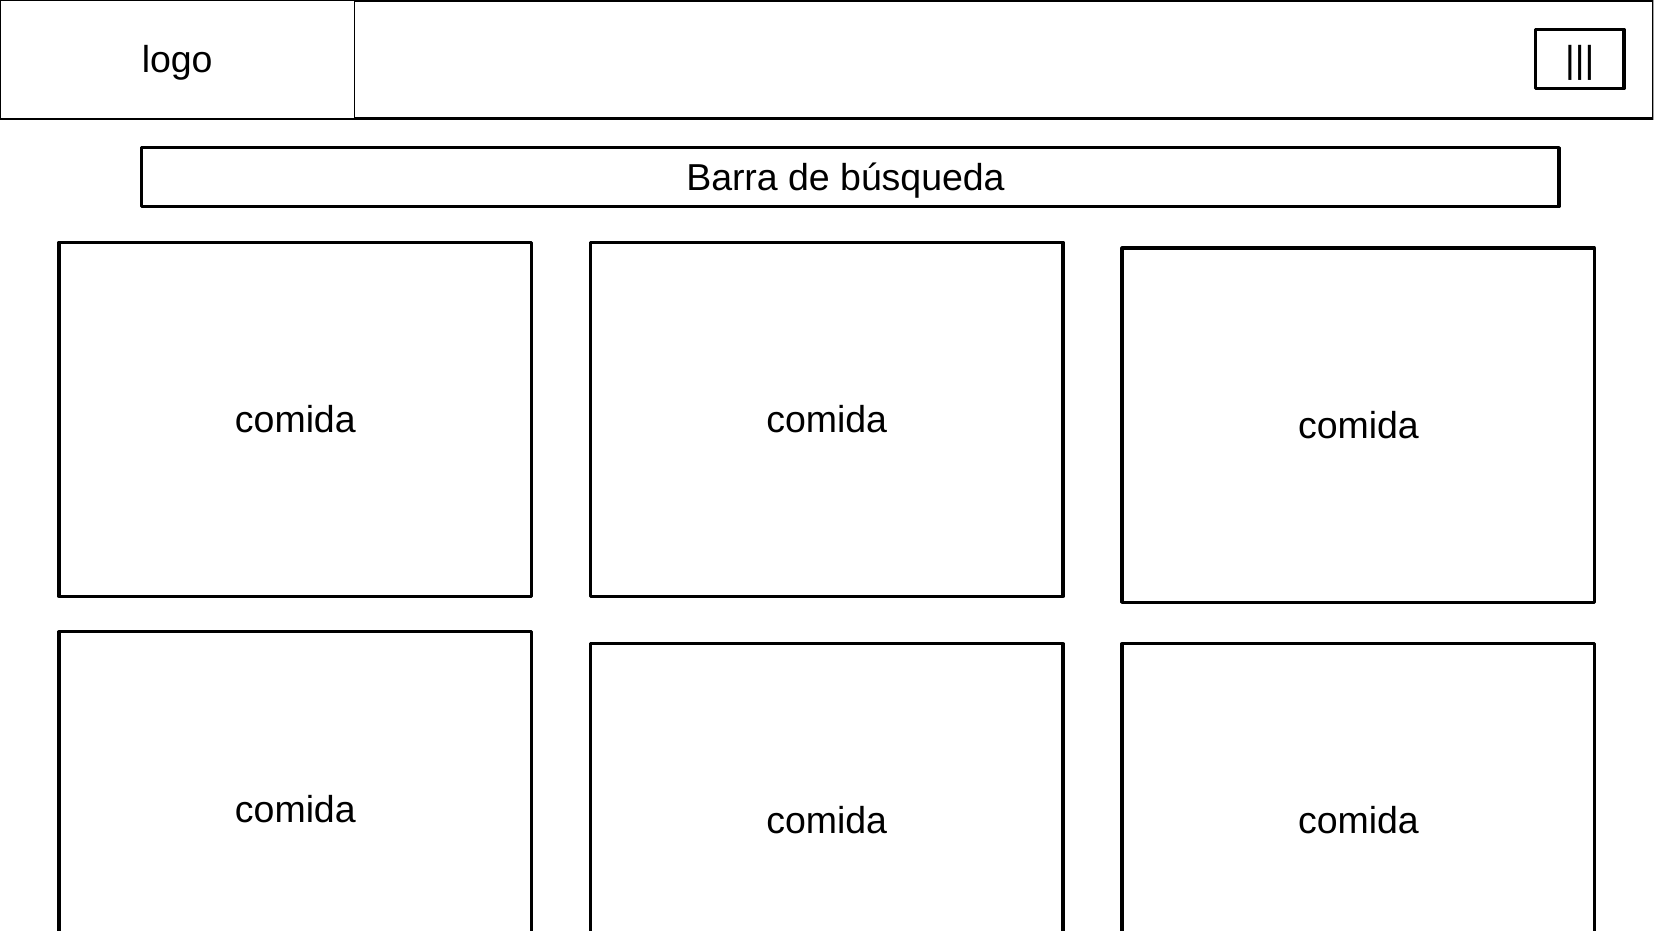

logo
|||
Barra de búsqueda
comida
comida
comida
comida
comida
comida